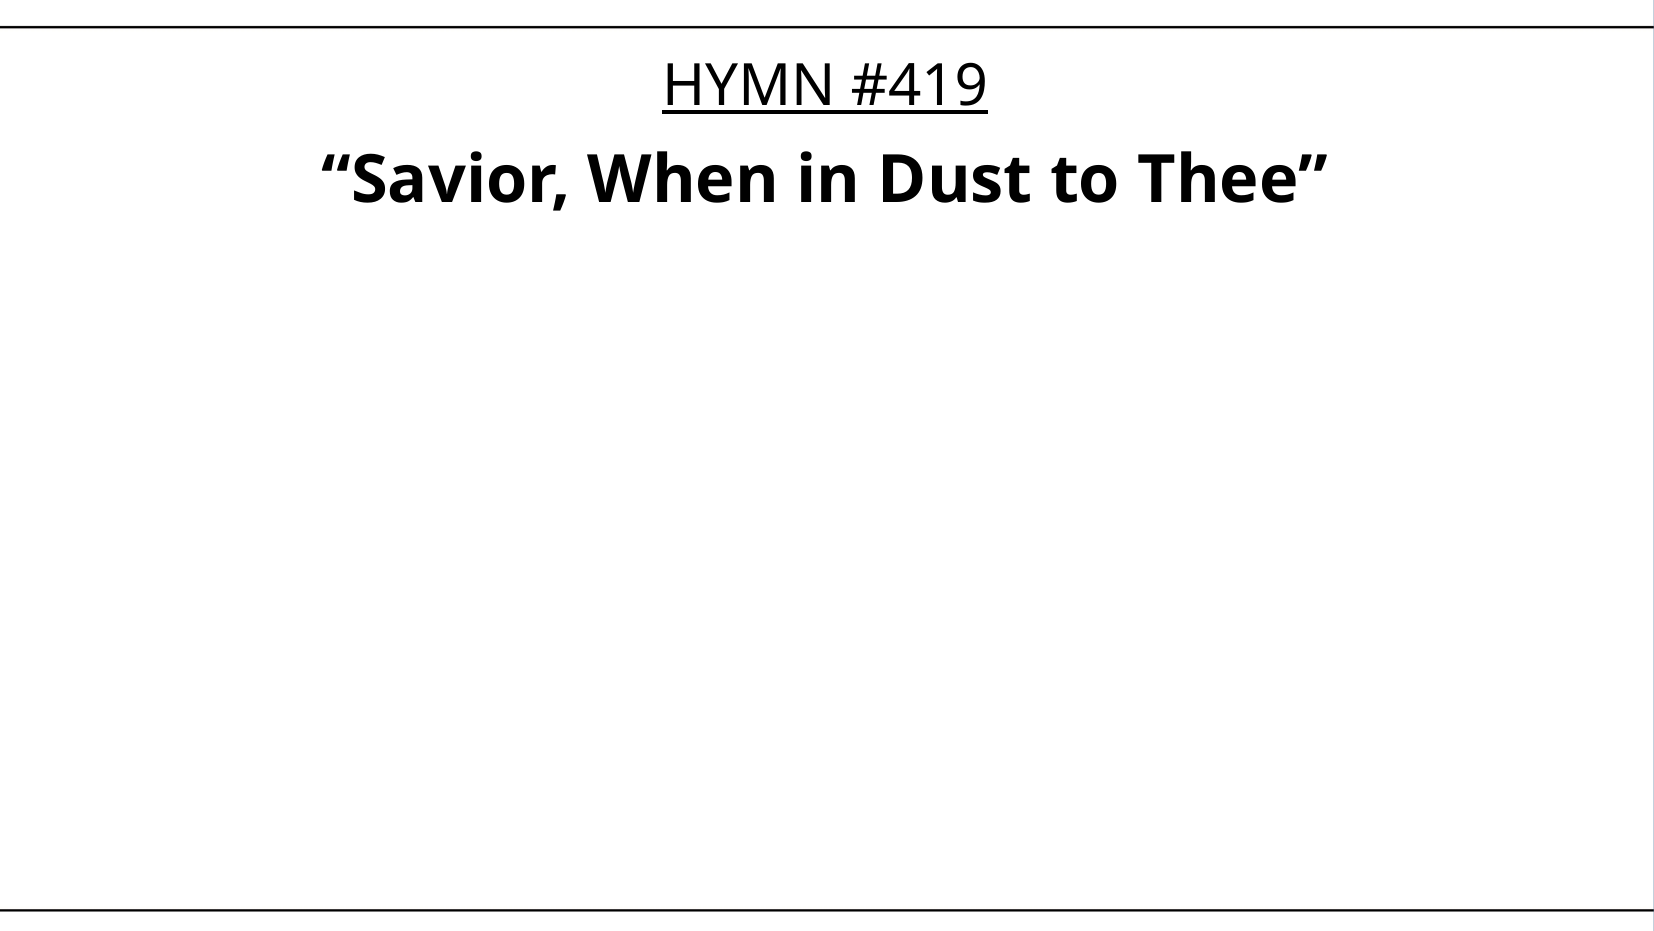

HYMN #419
“Savior, When in Dust to Thee”